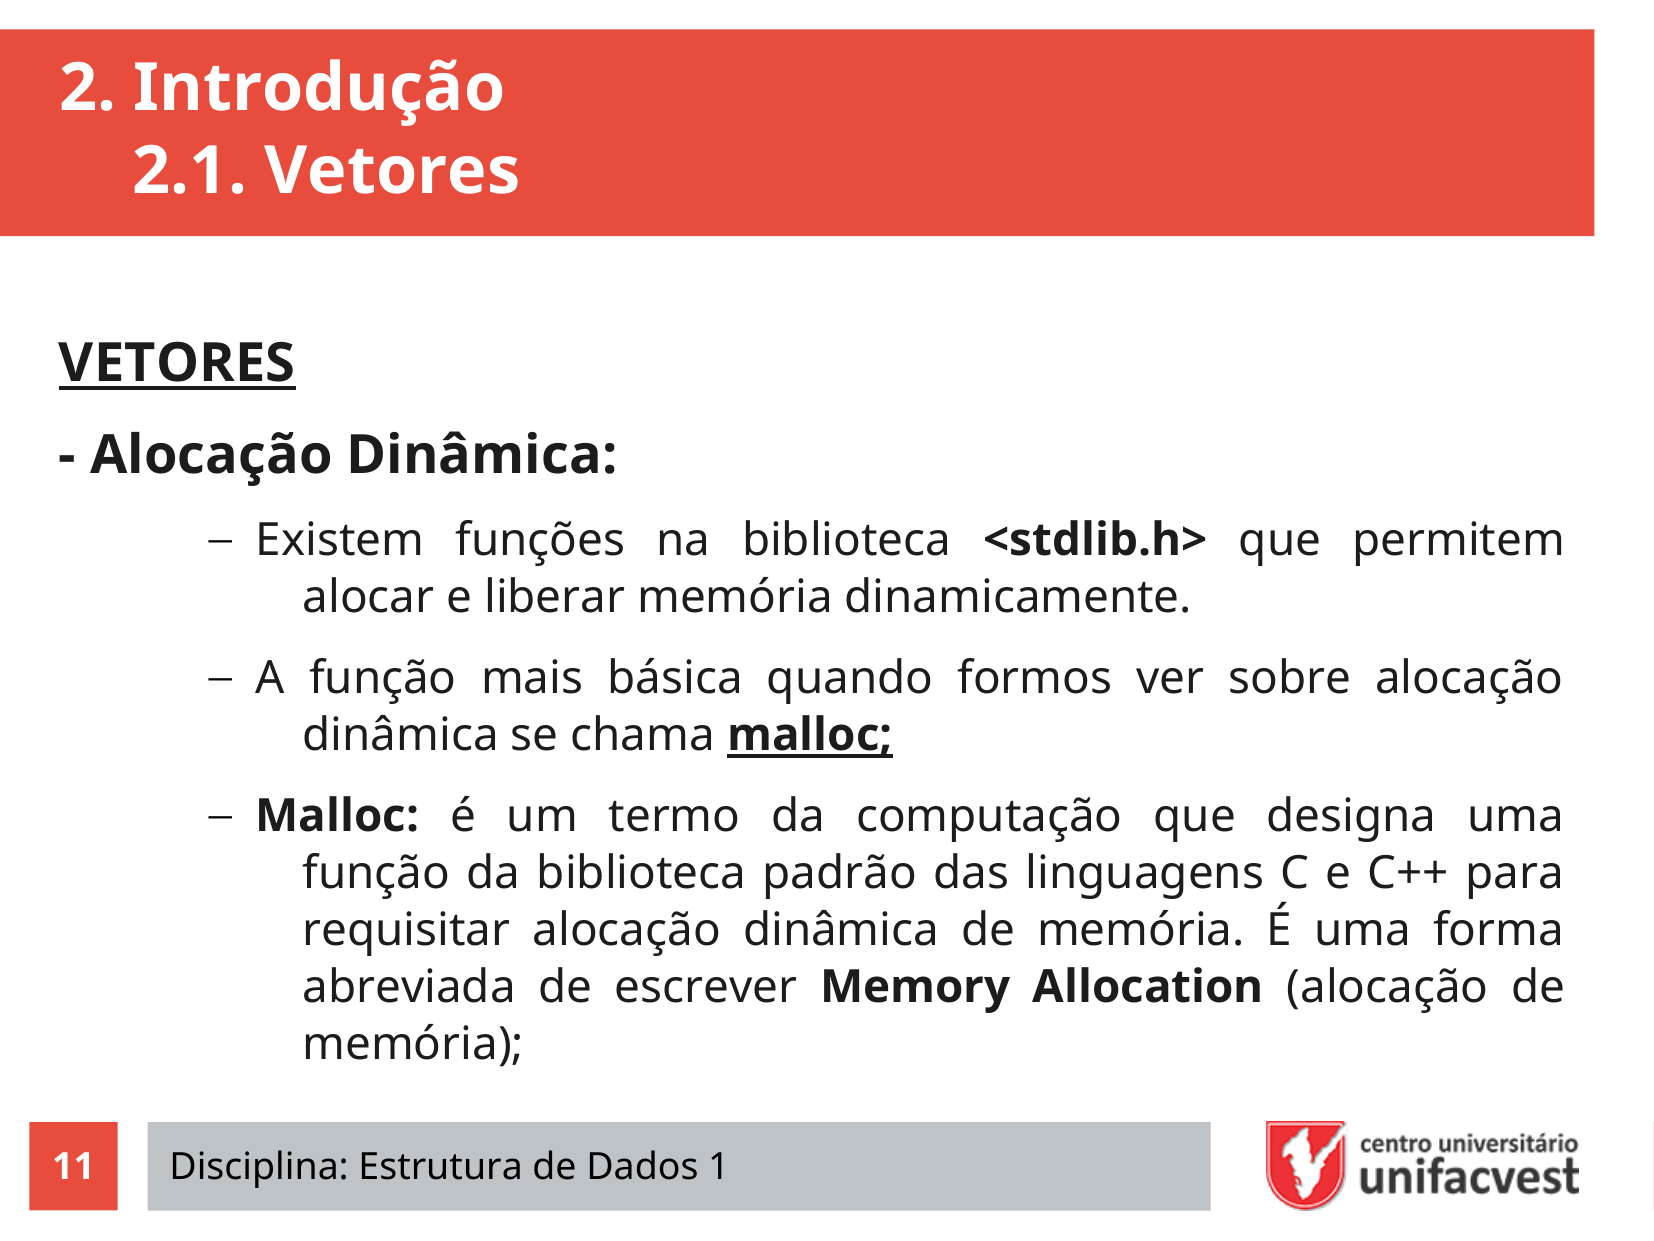

# 2. Introdução 2.1. Vetores
VETORES
- Alocação Dinâmica:
Existem funções na biblioteca <stdlib.h> que permitem alocar e liberar memória dinamicamente.
A função mais básica quando formos ver sobre alocação dinâmica se chama malloc;
Malloc: é um termo da computação que designa uma função da biblioteca padrão das linguagens C e C++ para requisitar alocação dinâmica de memória. É uma forma abreviada de escrever Memory Allocation (alocação de memória);
11
Disciplina: Estrutura de Dados 1